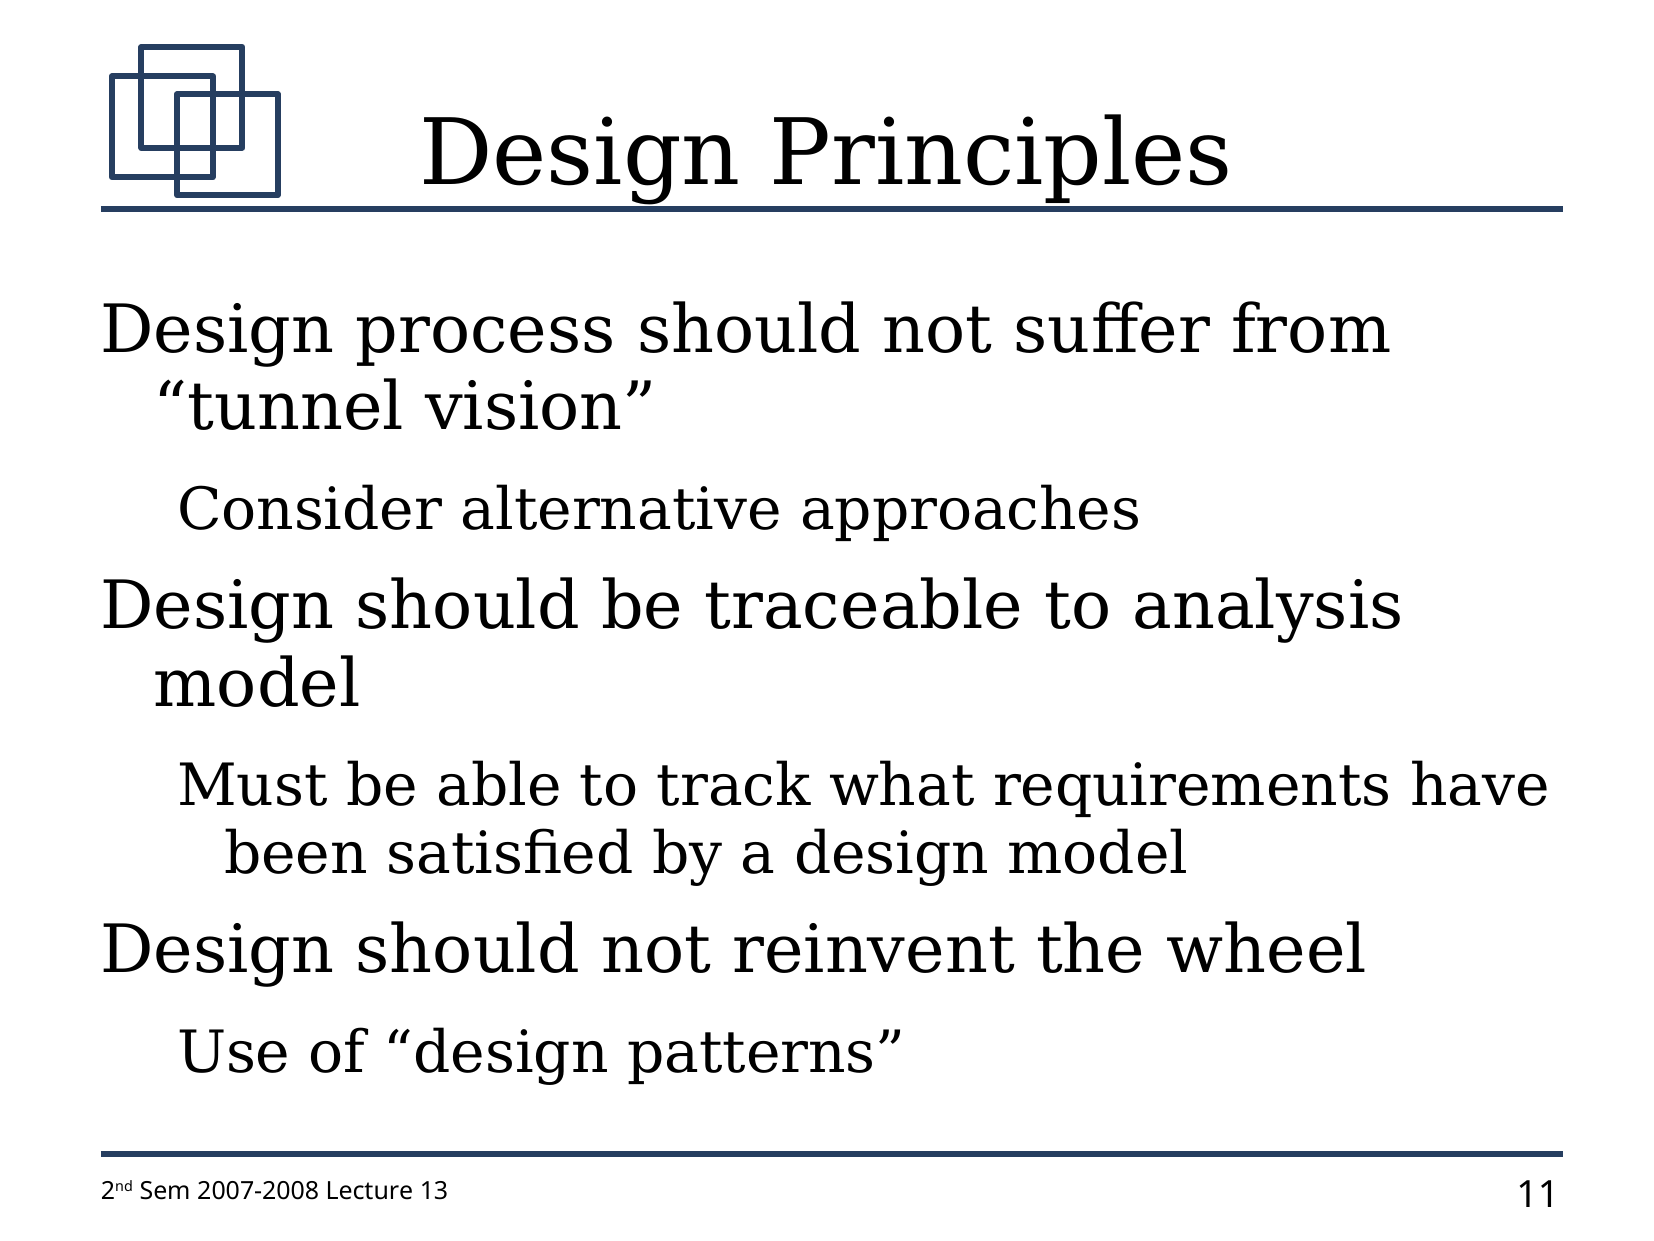

# Design Principles
Design process should not suffer from “tunnel vision”
Consider alternative approaches
Design should be traceable to analysis model
Must be able to track what requirements have been satisfied by a design model
Design should not reinvent the wheel
Use of “design patterns”